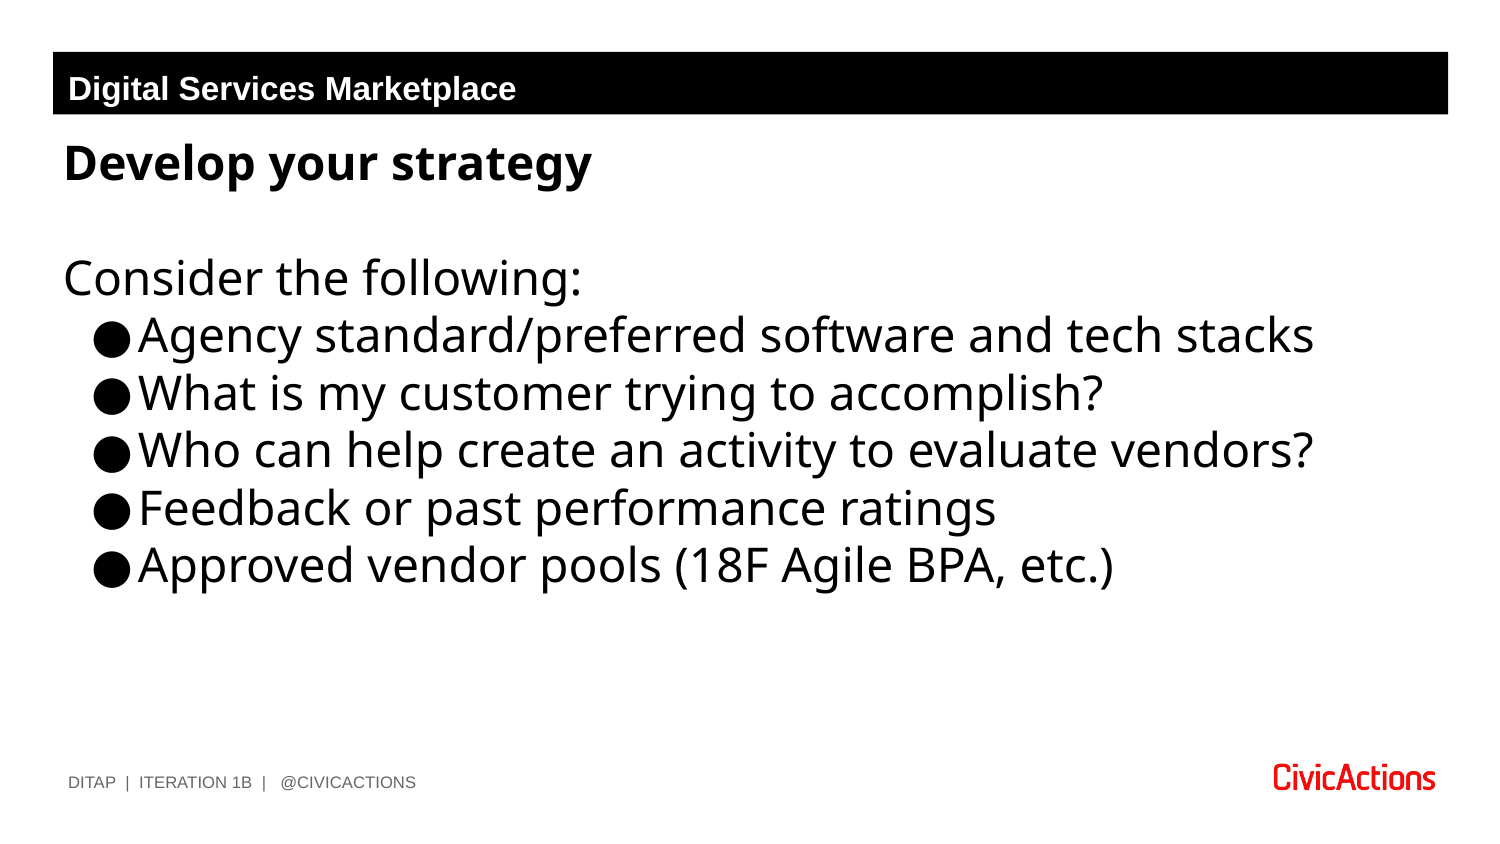

Digital Services Marketplace
Develop your strategy
Consider the following:
Agency standard/preferred software and tech stacks
What is my customer trying to accomplish?
Who can help create an activity to evaluate vendors?
Feedback or past performance ratings
Approved vendor pools (18F Agile BPA, etc.)